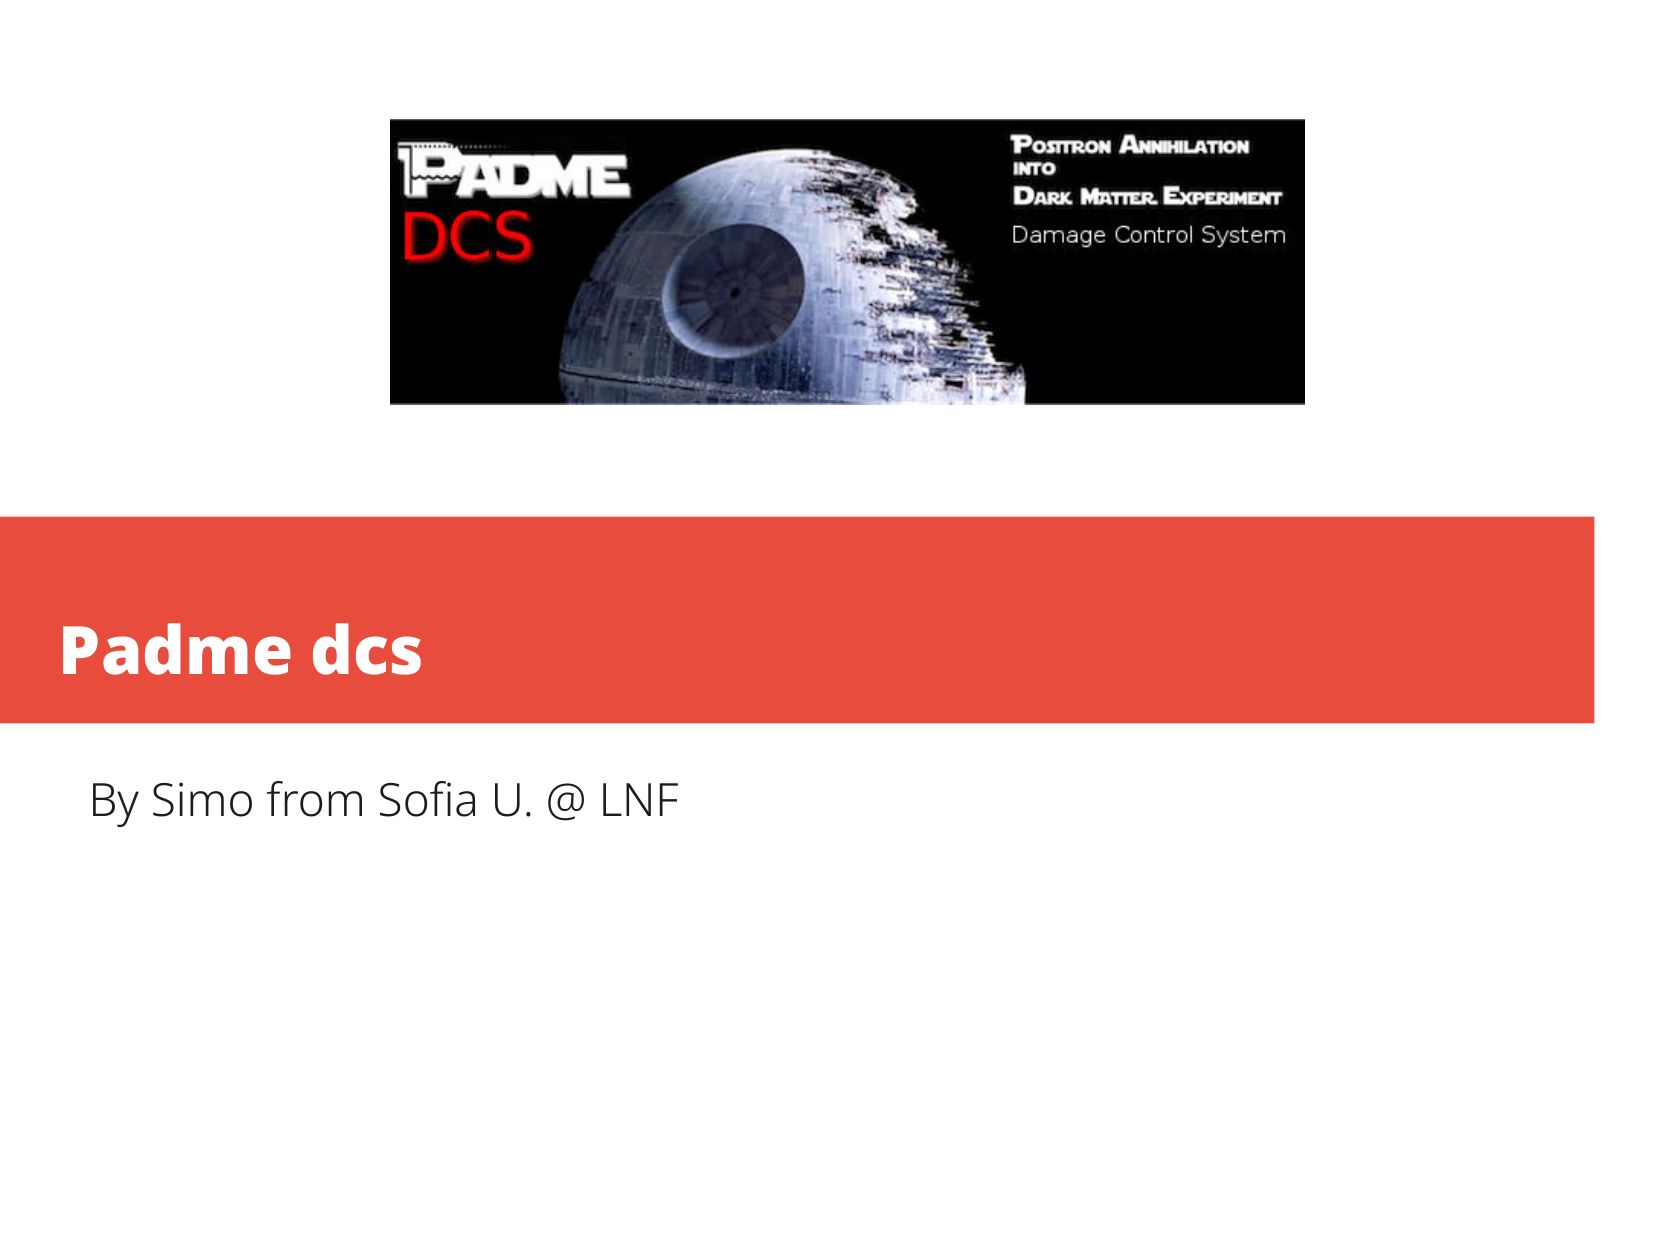

# Padme dcs
By Simo from Sofia U. @ LNF